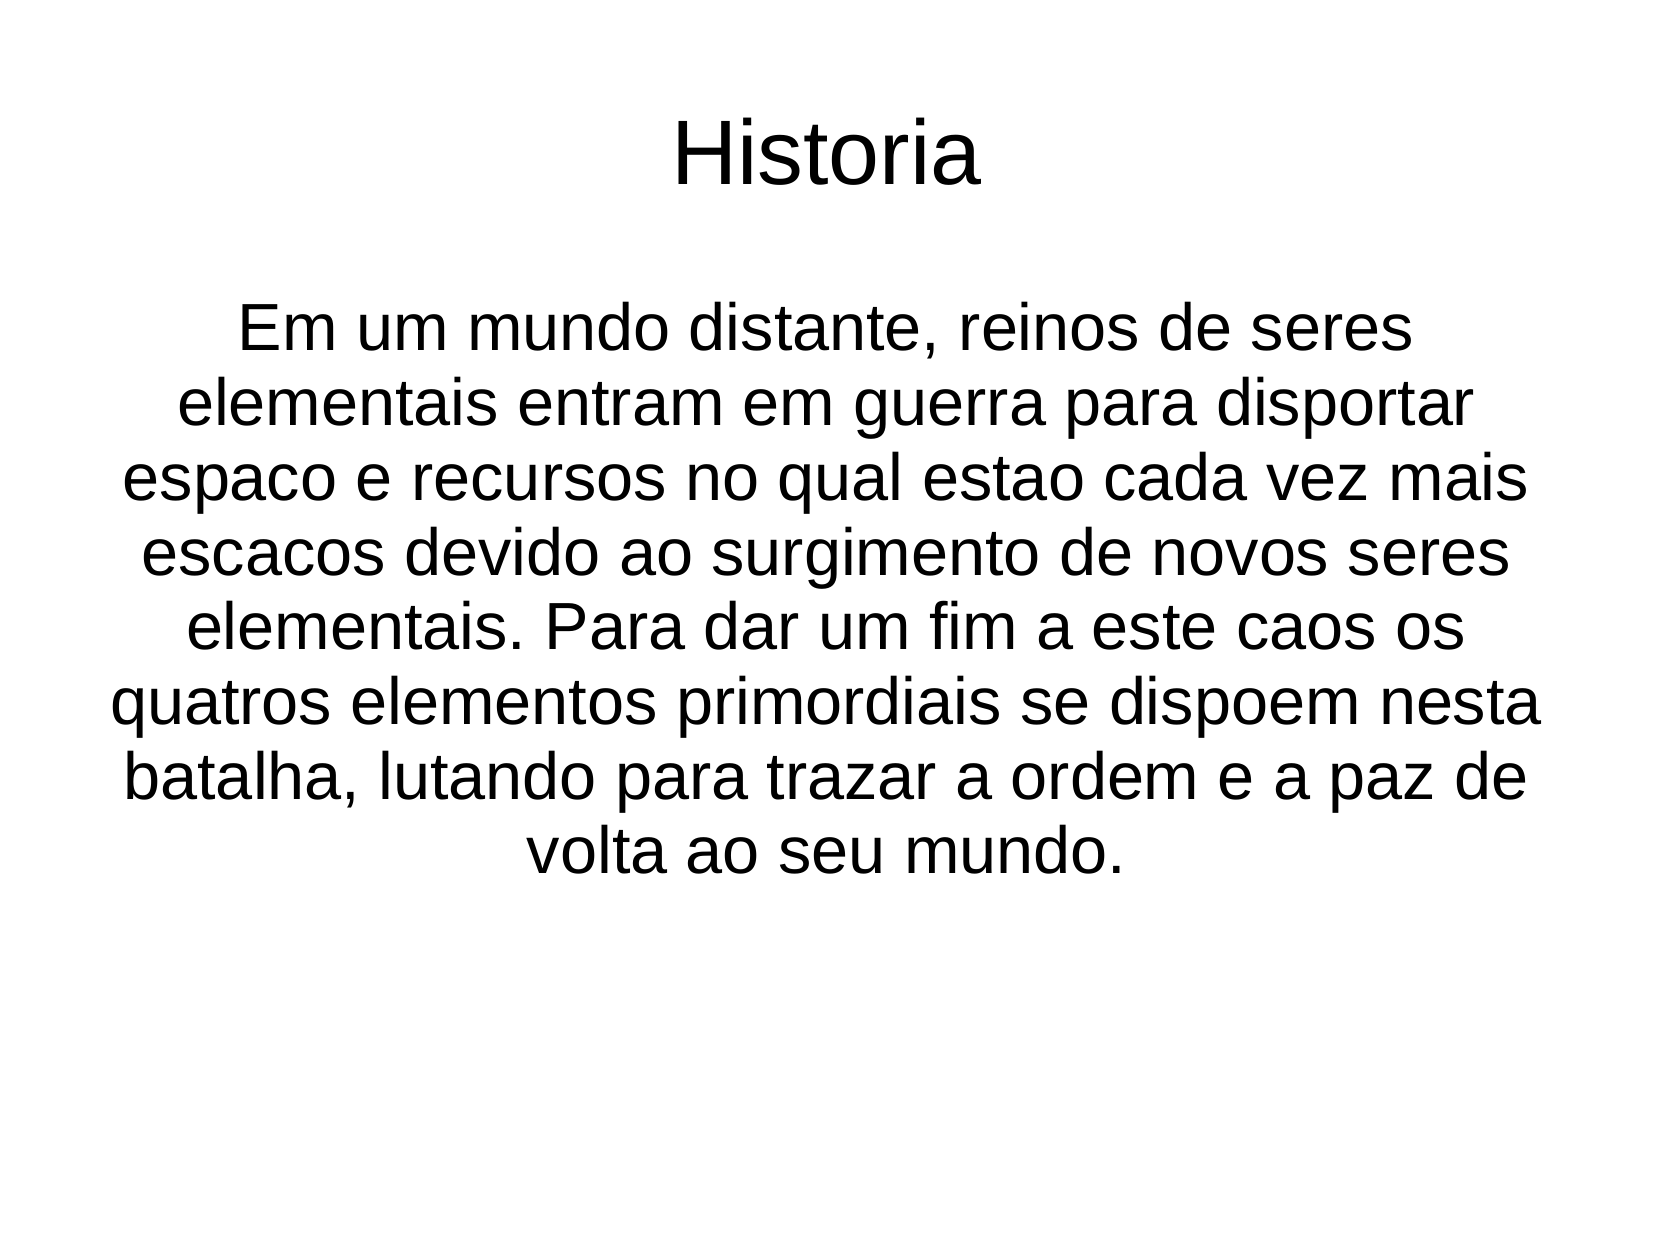

# Historia
Em um mundo distante, reinos de seres elementais entram em guerra para disportar espaco e recursos no qual estao cada vez mais escacos devido ao surgimento de novos seres elementais. Para dar um fim a este caos os quatros elementos primordiais se dispoem nesta batalha, lutando para trazar a ordem e a paz de volta ao seu mundo.